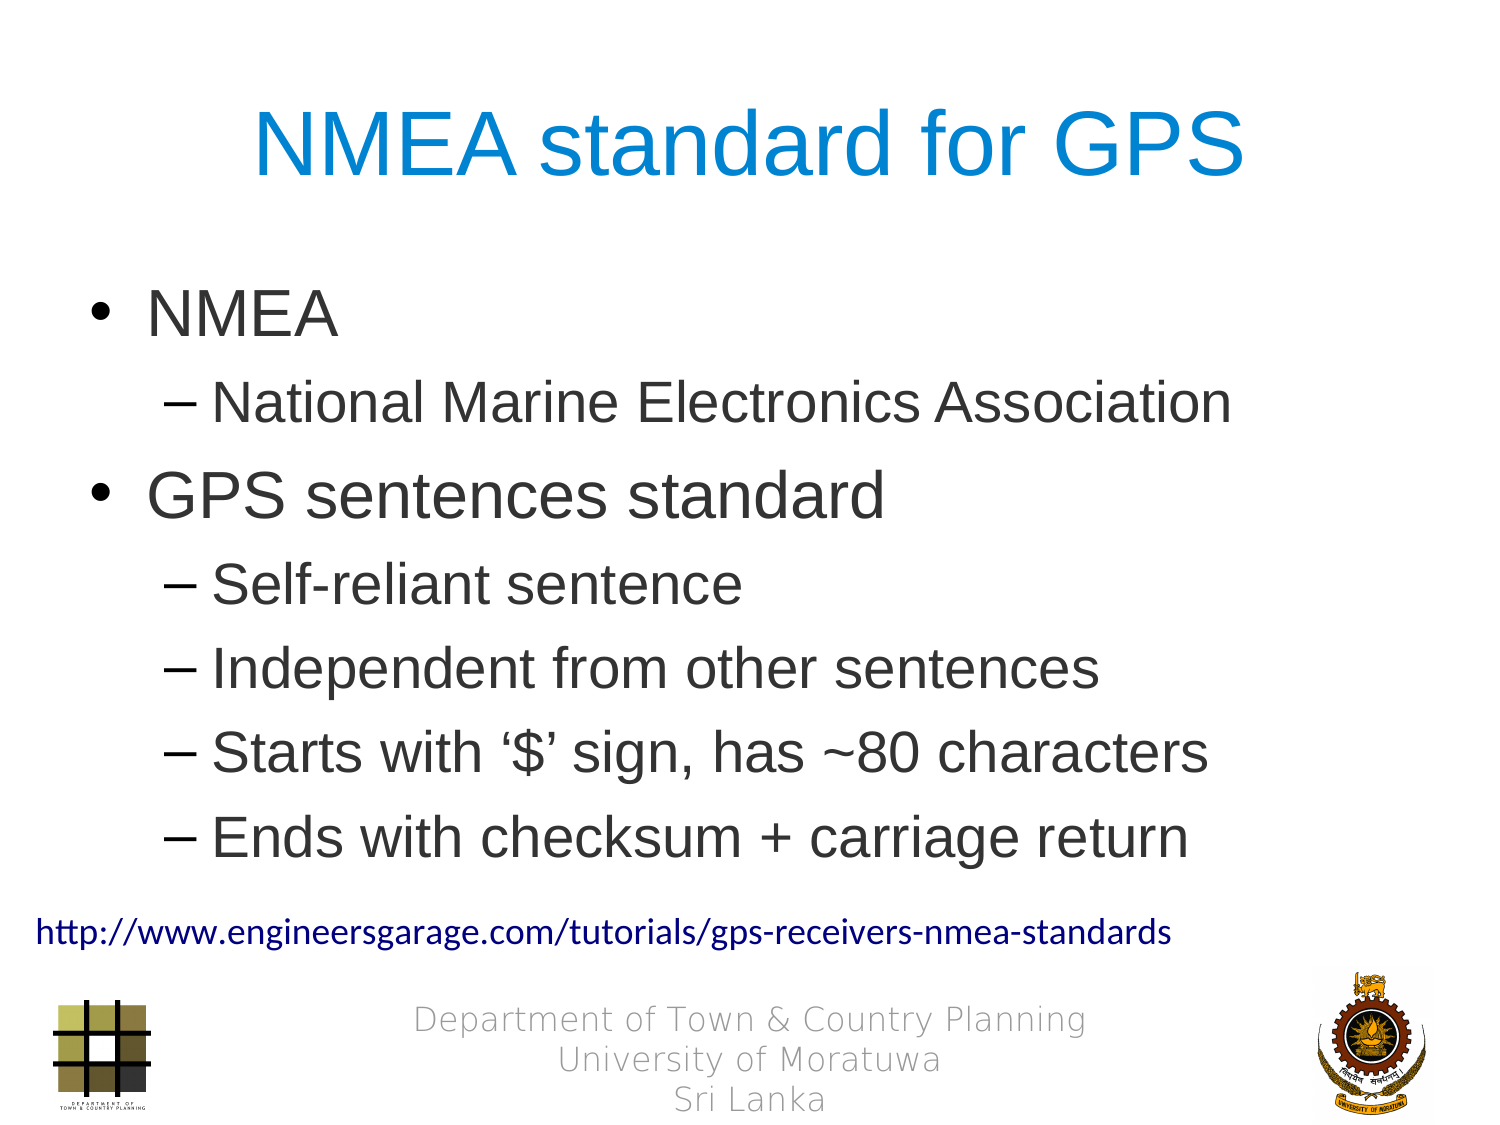

# NMEA standard for GPS
NMEA
National Marine Electronics Association
GPS sentences standard
Self-reliant sentence
Independent from other sentences
Starts with ‘$’ sign, has ~80 characters
Ends with checksum + carriage return
http://www.engineersgarage.com/tutorials/gps-receivers-nmea-standards